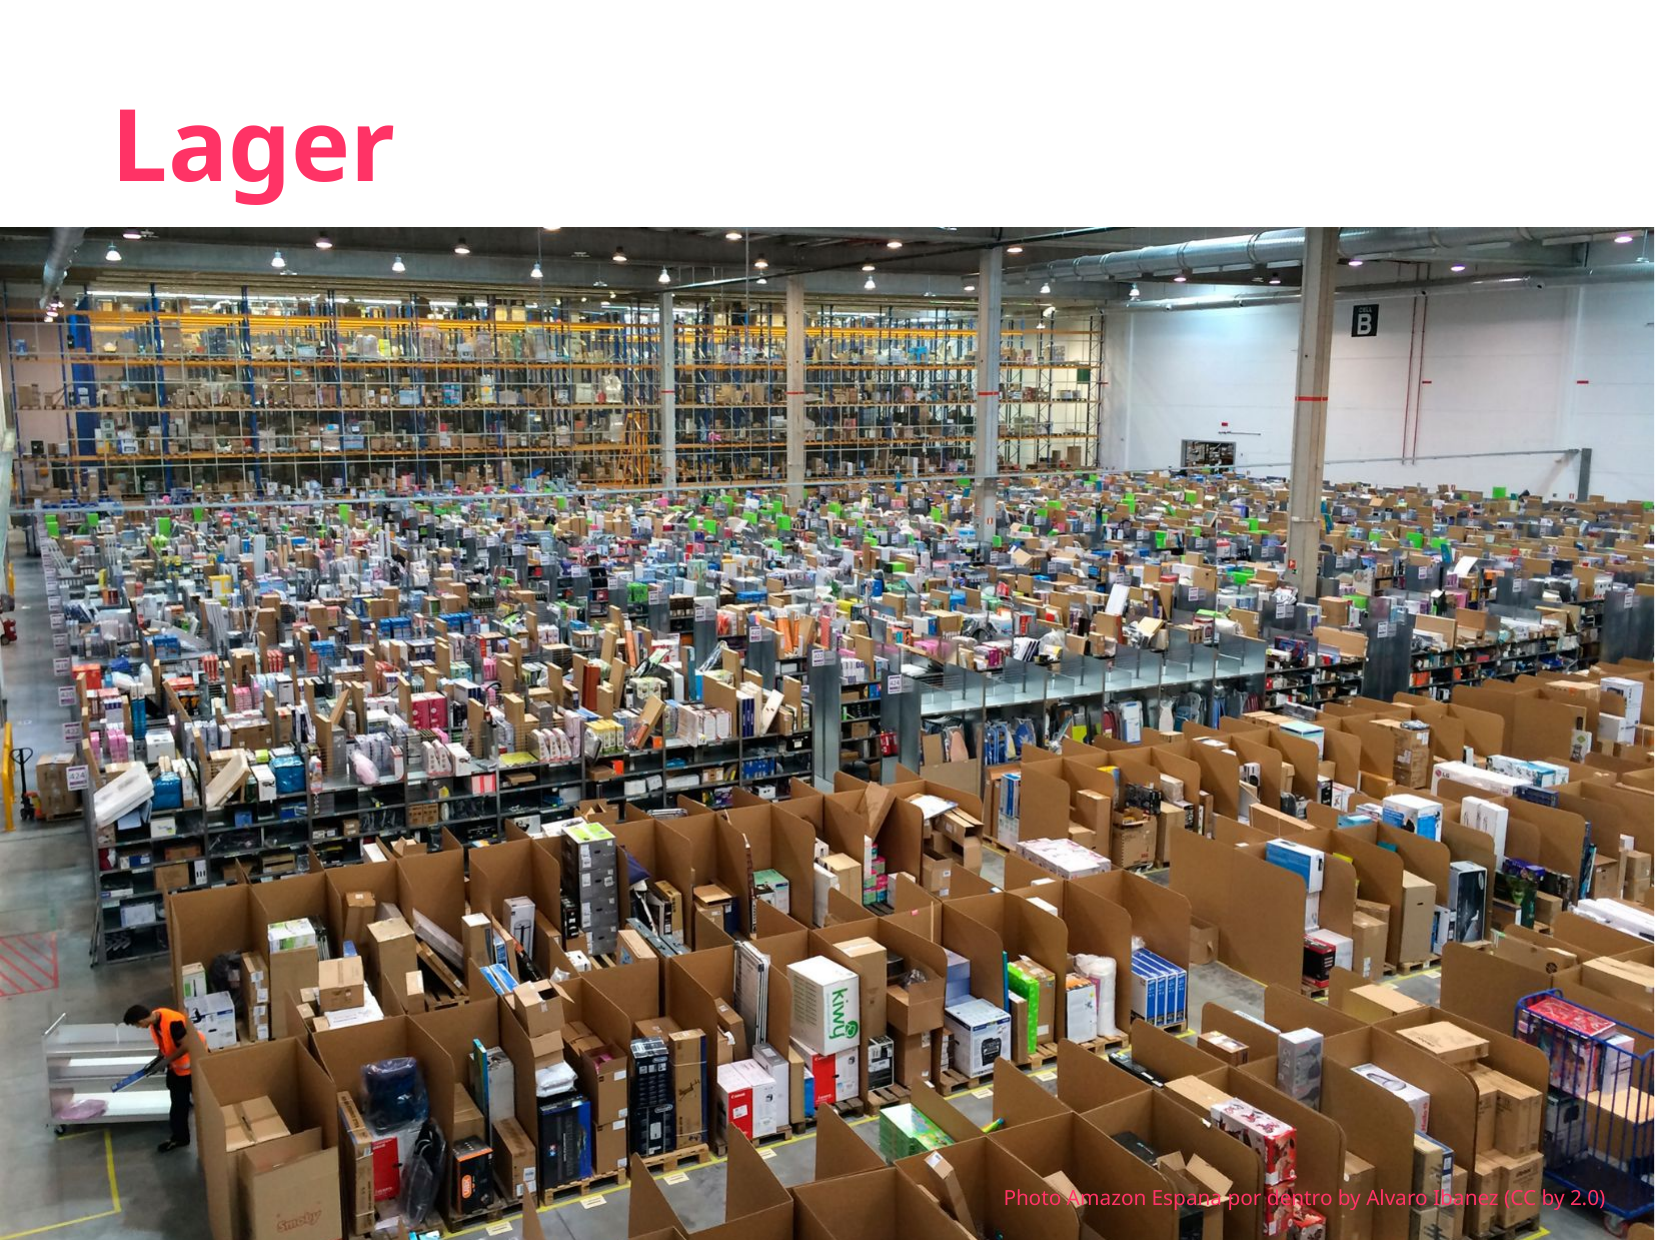

Lager
Photo Amazon Espana por dentro by Alvaro Ibanez (CC by 2.0)